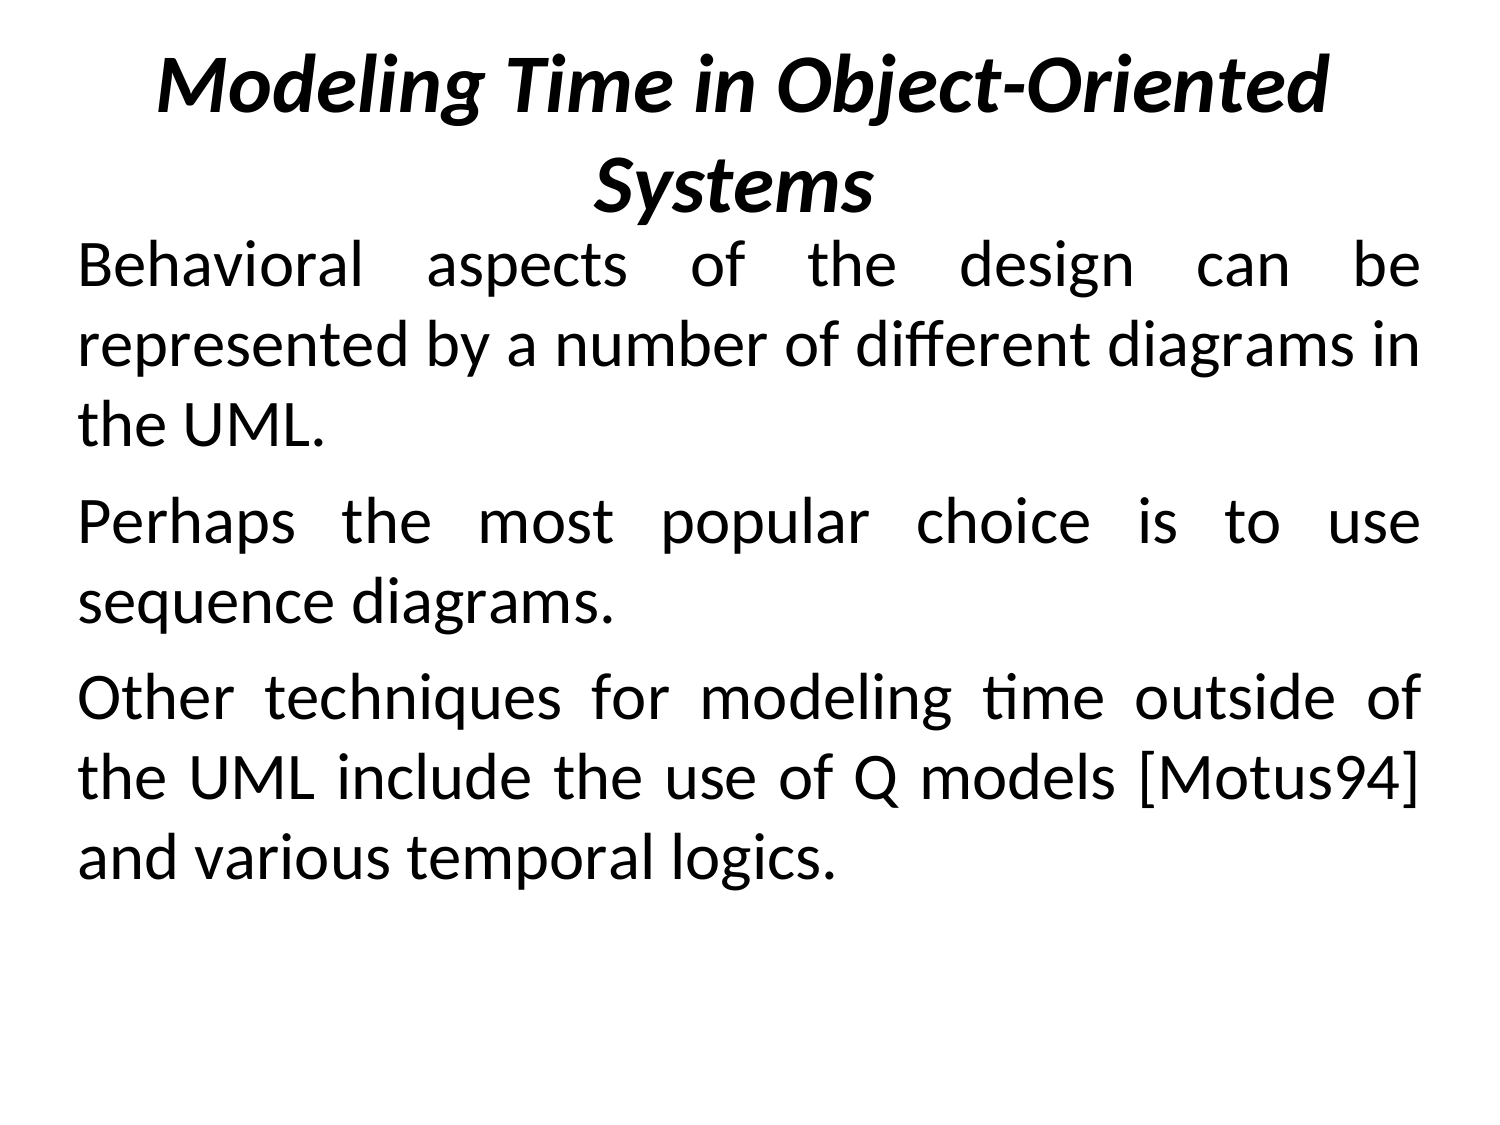

# Modeling Time in Object-Oriented Systems
Behavioral aspects of the design can be represented by a number of different diagrams in the UML.
Perhaps the most popular choice is to use sequence diagrams.
Other techniques for modeling time outside of the UML include the use of Q models [Motus94] and various temporal logics.